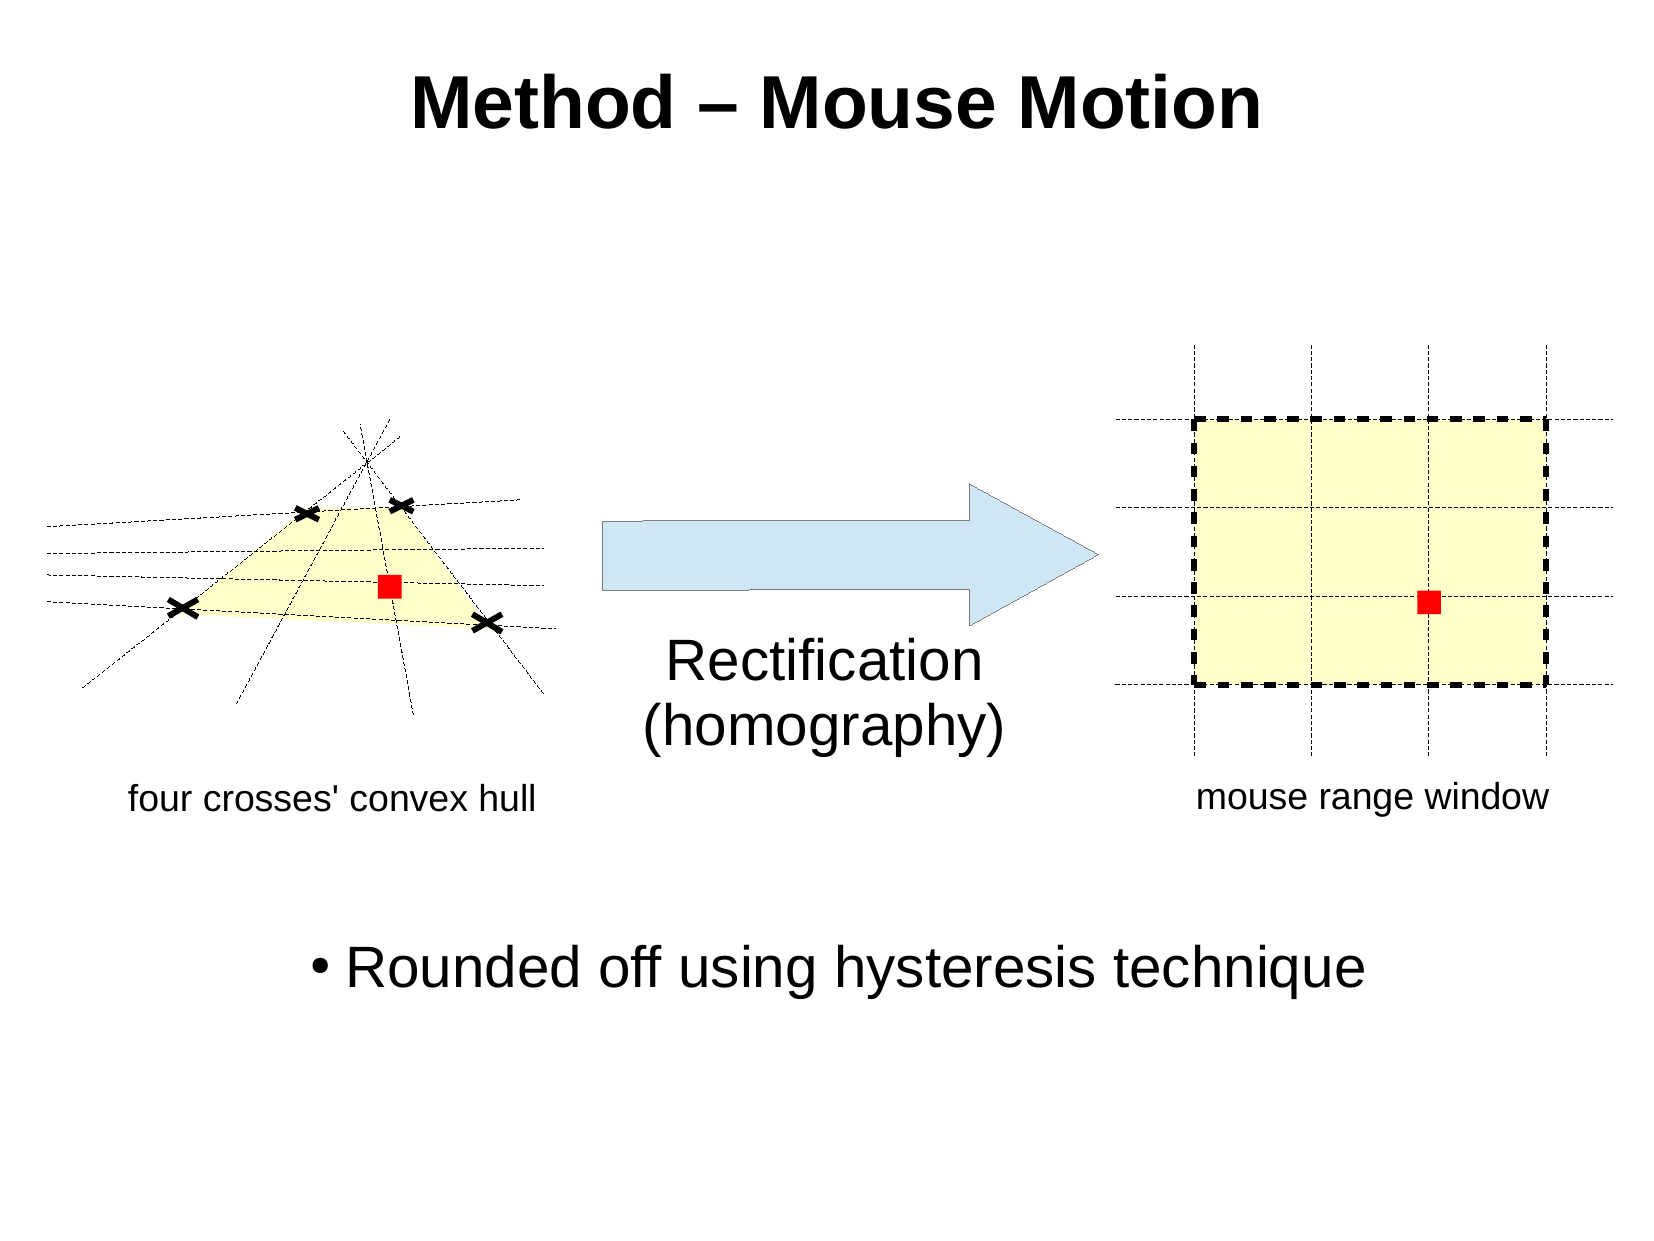

Method – Mouse Motion
Rectification
(homography)
mouse range window
four crosses' convex hull
Rounded off using hysteresis technique